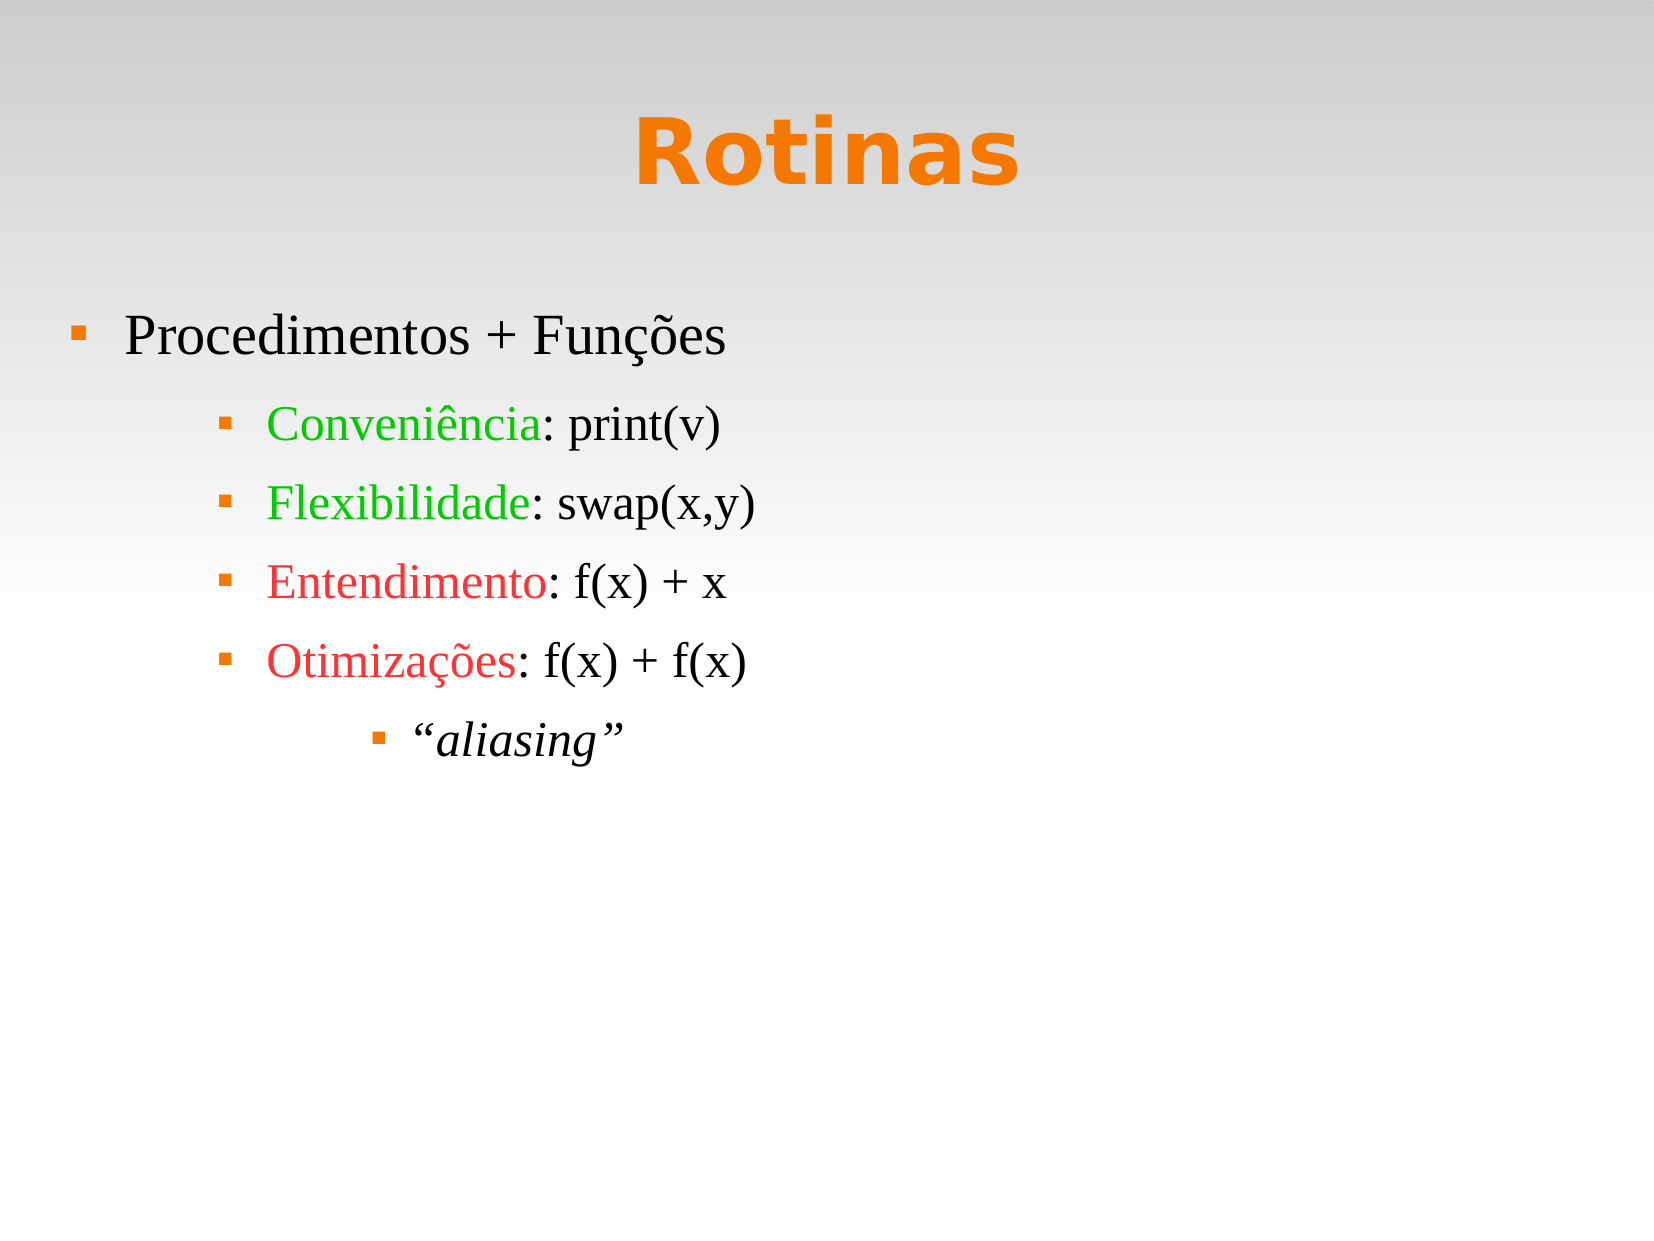

# Rotinas
Procedimentos + Funções
Conveniência: print(v)
Flexibilidade: swap(x,y)
Entendimento: f(x) + x
Otimizações: f(x) + f(x)
“aliasing”